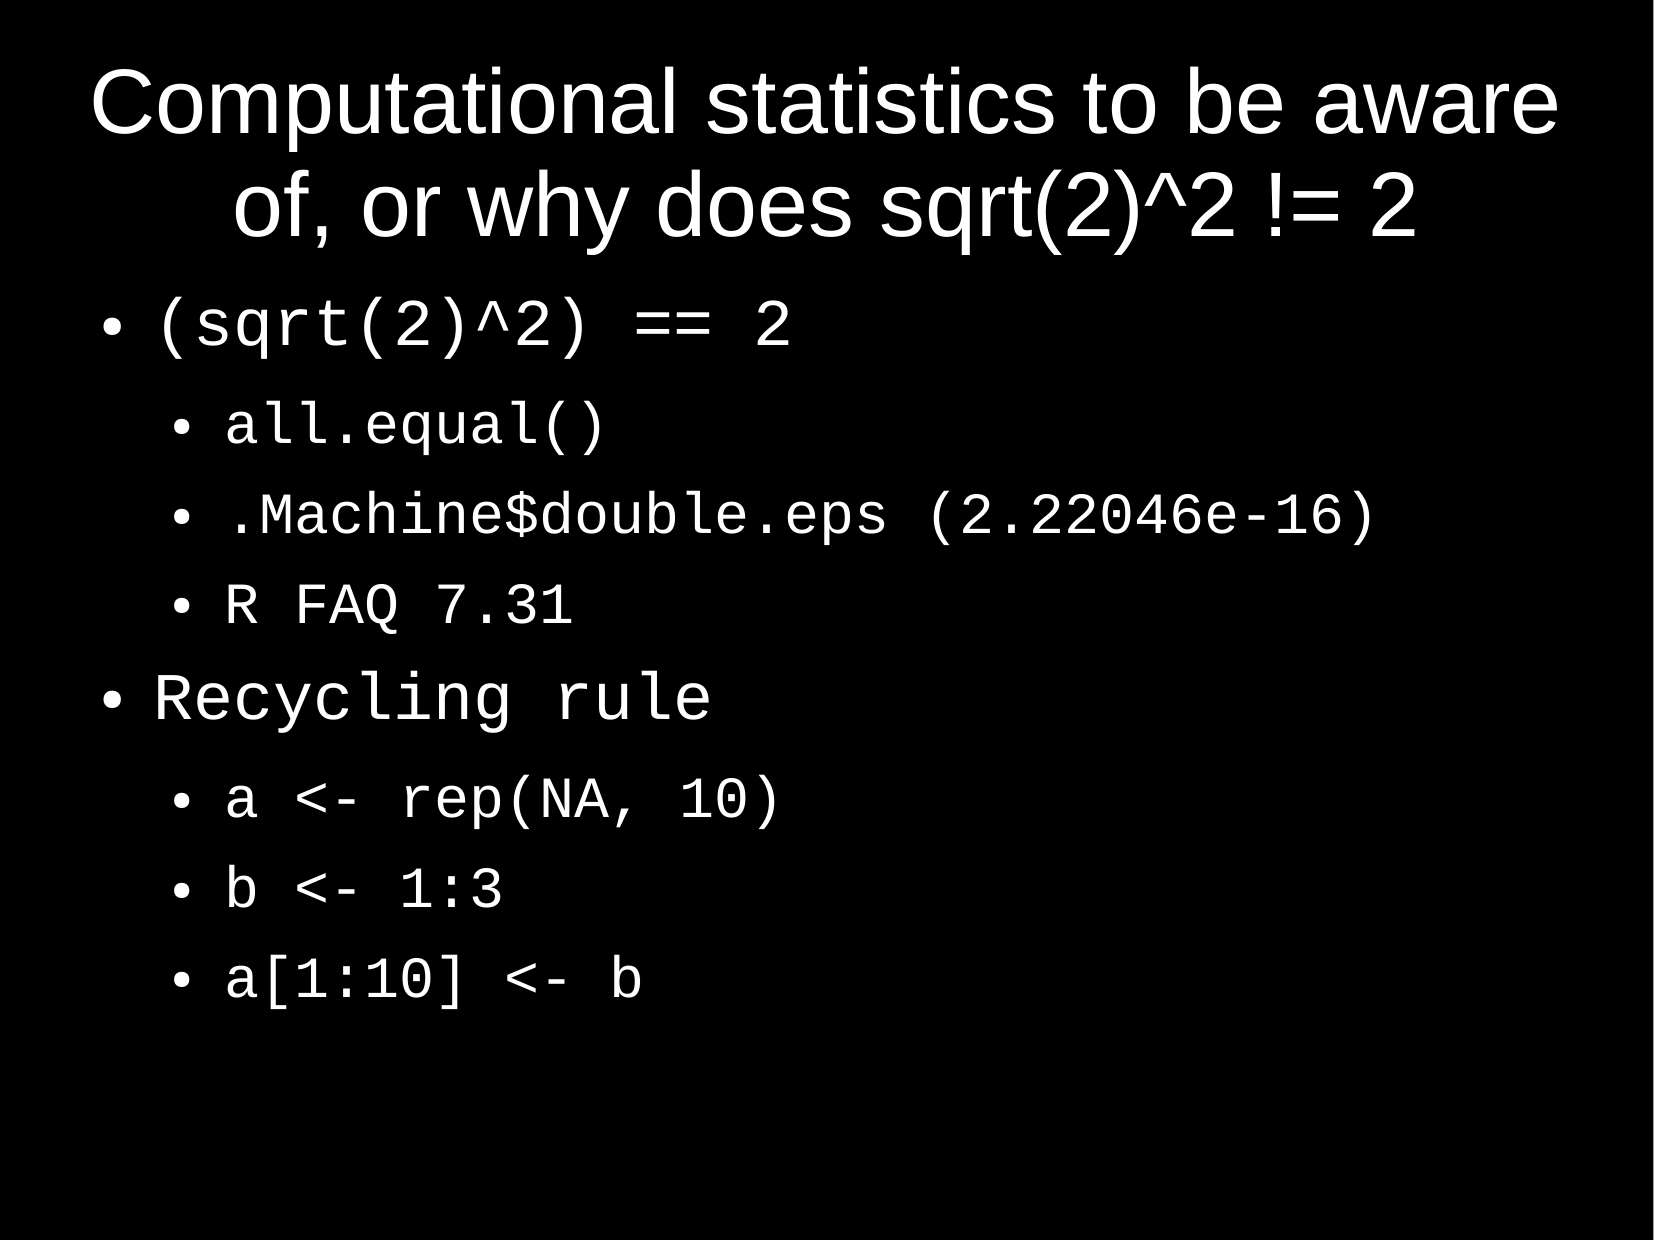

# Computational statistics to be aware of, or why does sqrt(2)^2 != 2
(sqrt(2)^2) == 2
all.equal()
.Machine$double.eps (2.22046e-16)
R FAQ 7.31
Recycling rule
a <- rep(NA, 10)
b <- 1:3
a[1:10] <- b